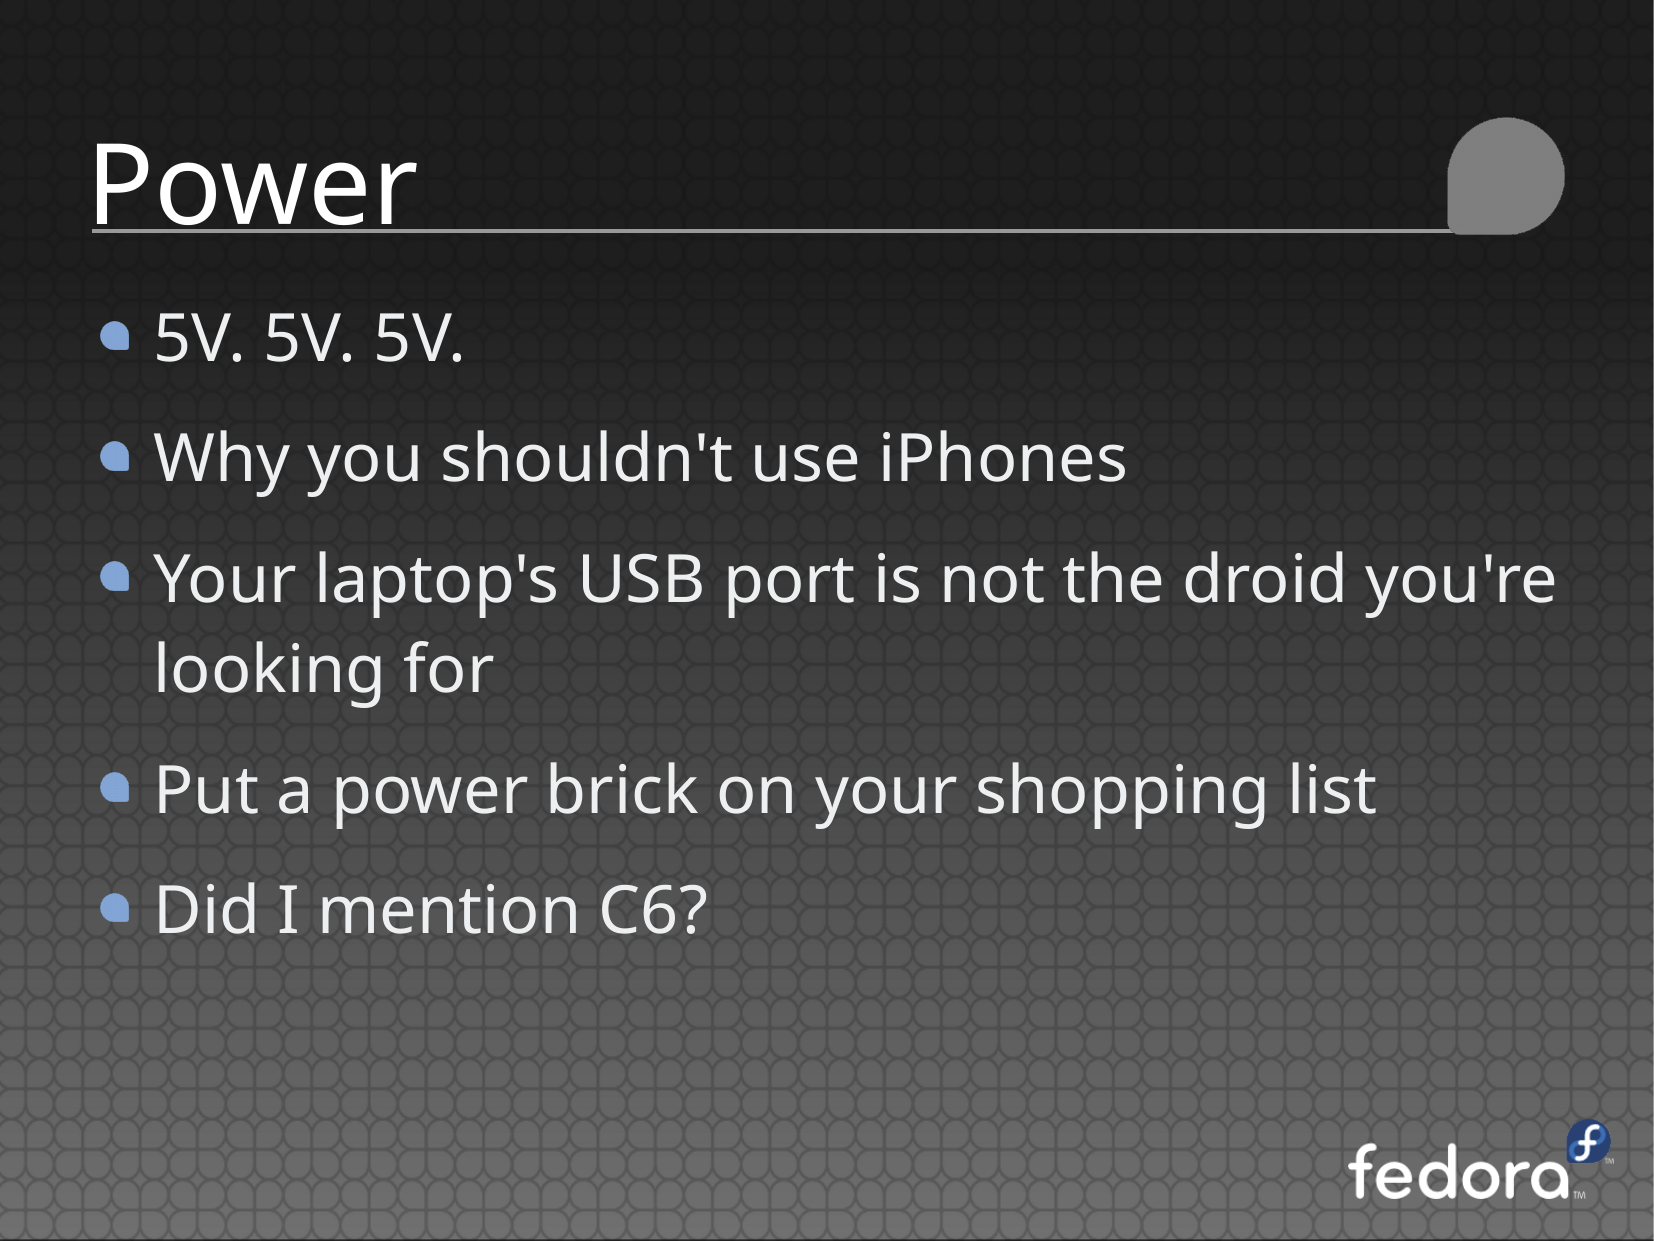

# Power
5V. 5V. 5V.
Why you shouldn't use iPhones
Your laptop's USB port is not the droid you're looking for
Put a power brick on your shopping list
Did I mention C6?